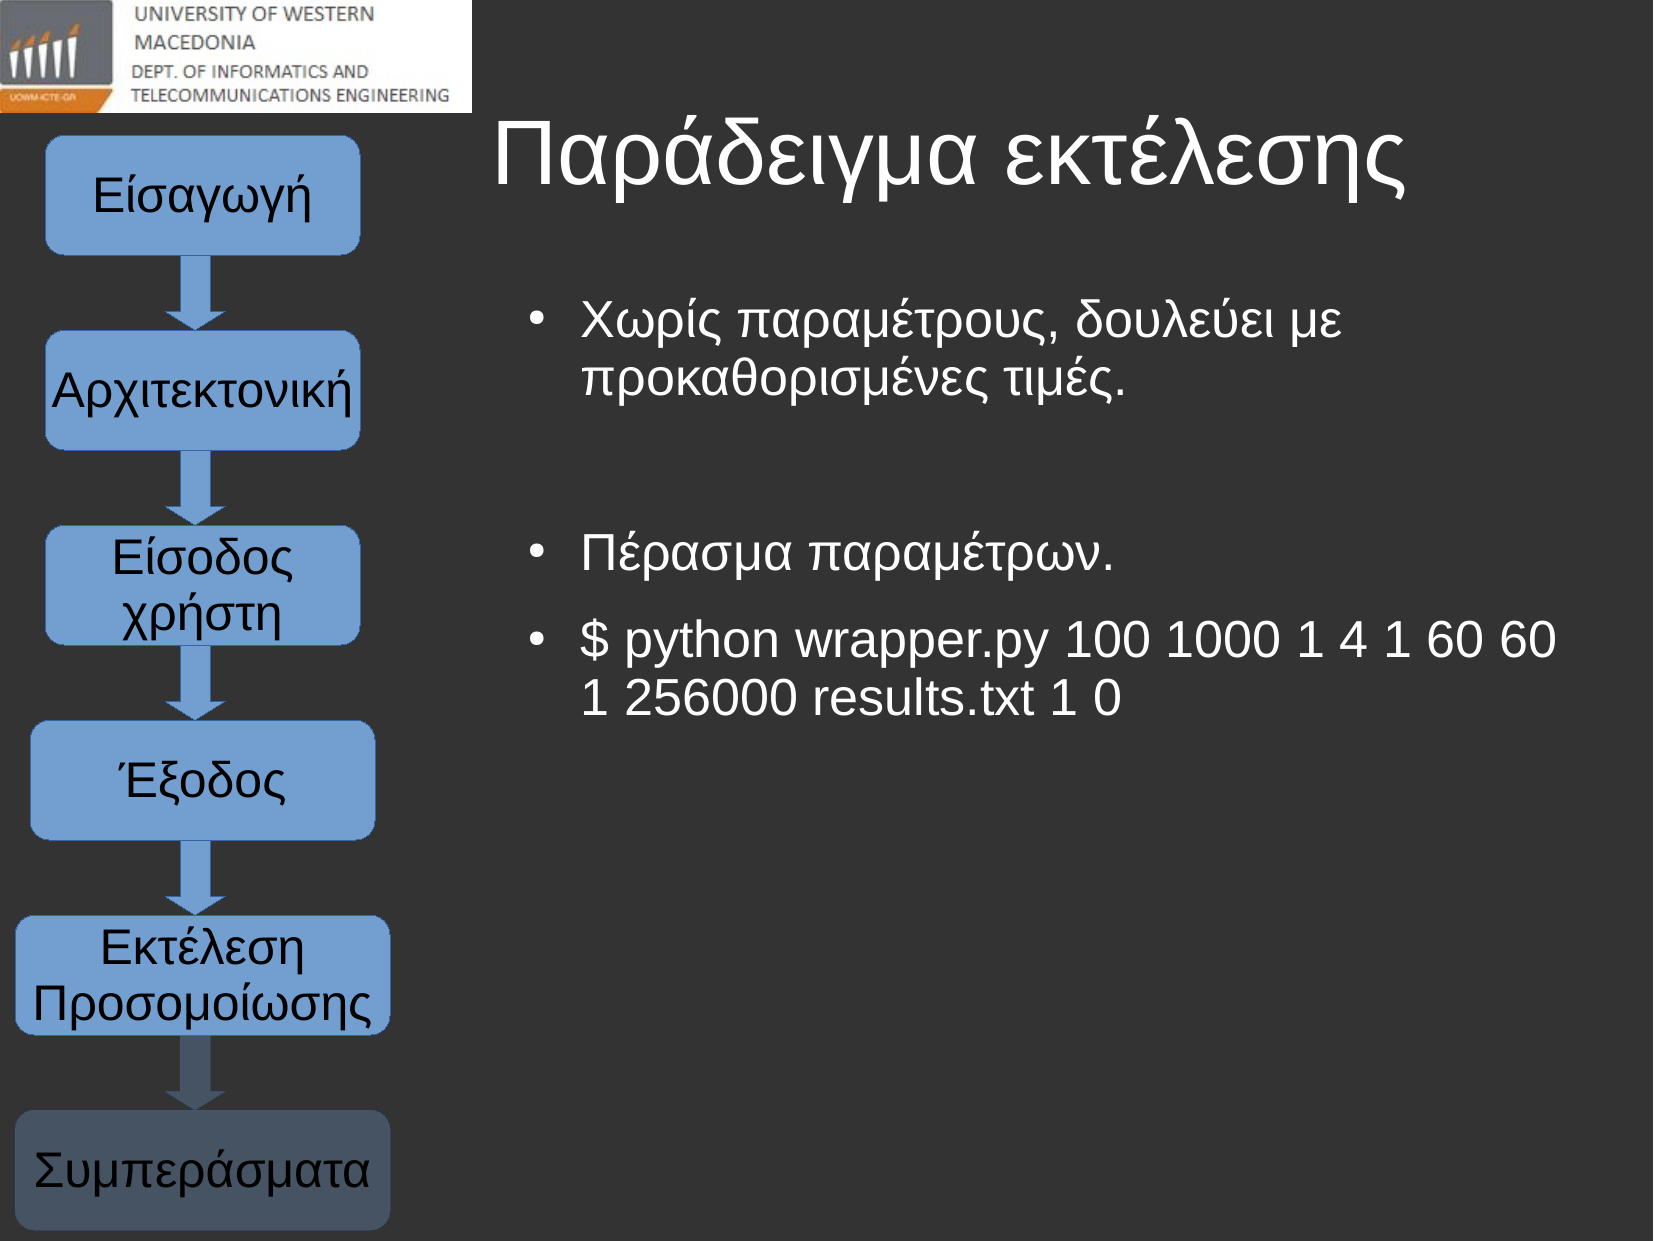

# Παράδειγμα εκτέλεσης
Είσαγωγή
Χωρίς παραμέτρους, δουλεύει με προκαθορισμένες τιμές.
Πέρασμα παραμέτρων.
$ python wrapper.py 100 1000 1 4 1 60 60 1 256000 results.txt 1 0
Αρχιτεκτονική
Είσοδος
χρήστη
Έξοδος
Εκτέλεση
Προσομοίωσης
Συμπεράσματα